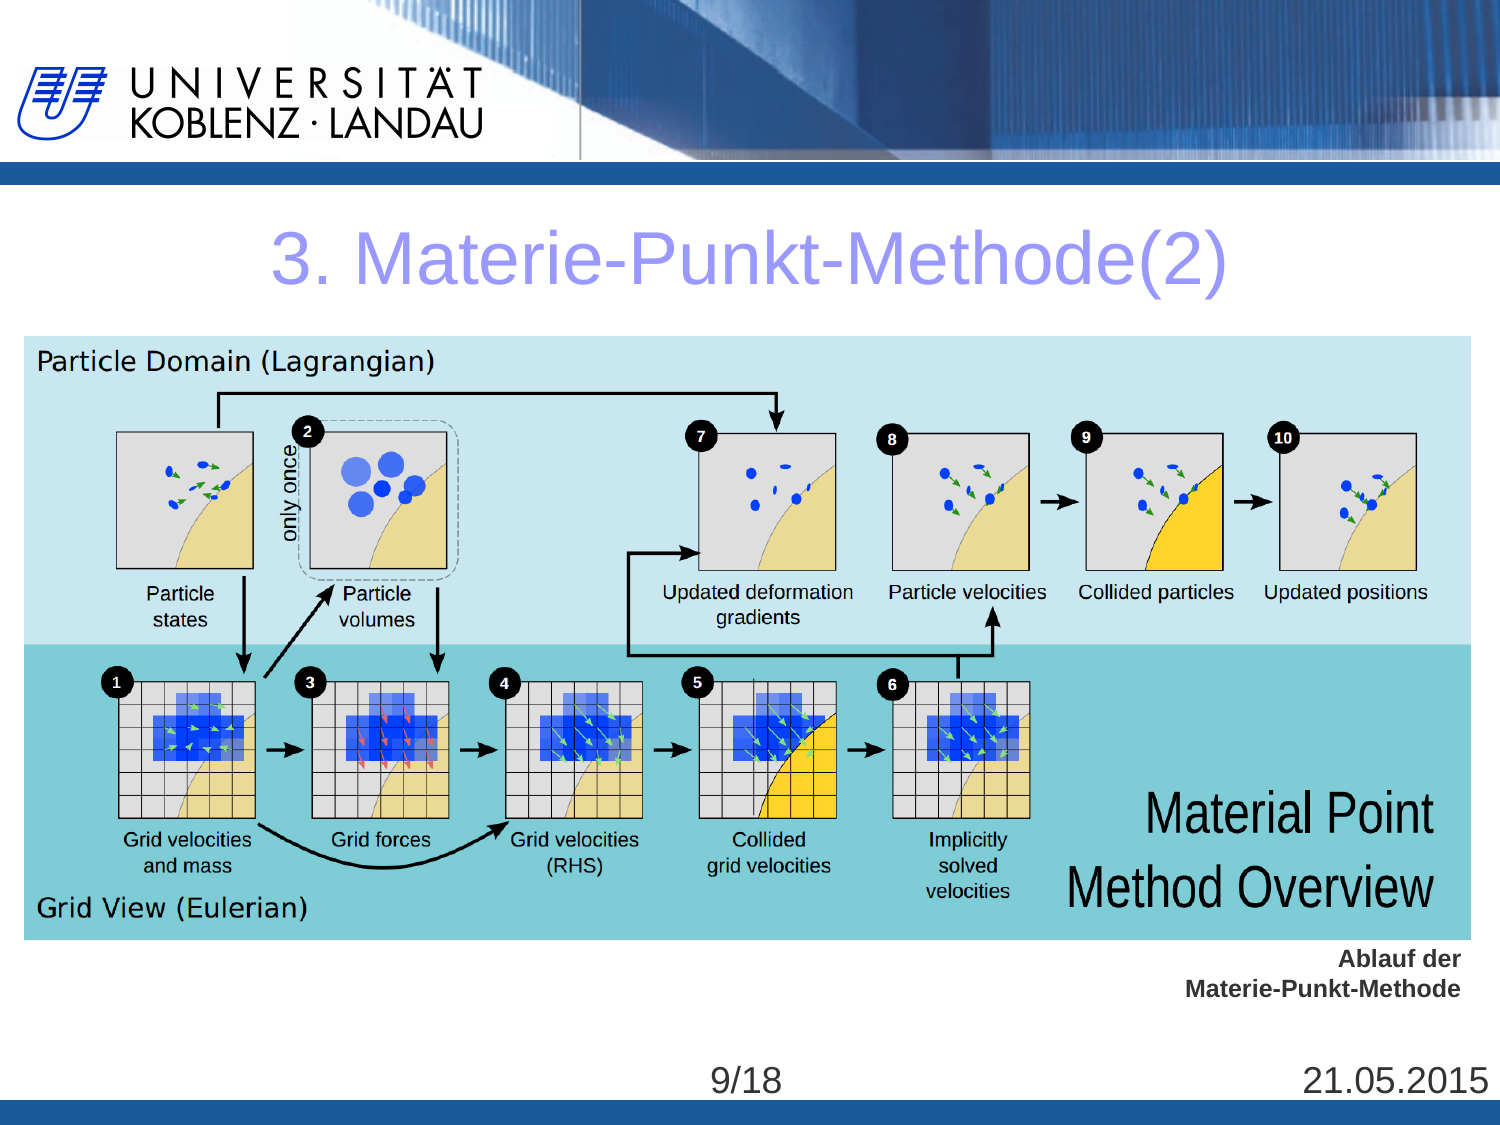

# 3. Materie-Punkt-Methode(2)
Particle-In-Cell Methode
Ablauf der
Materie-Punkt-Methode
21.05.2015